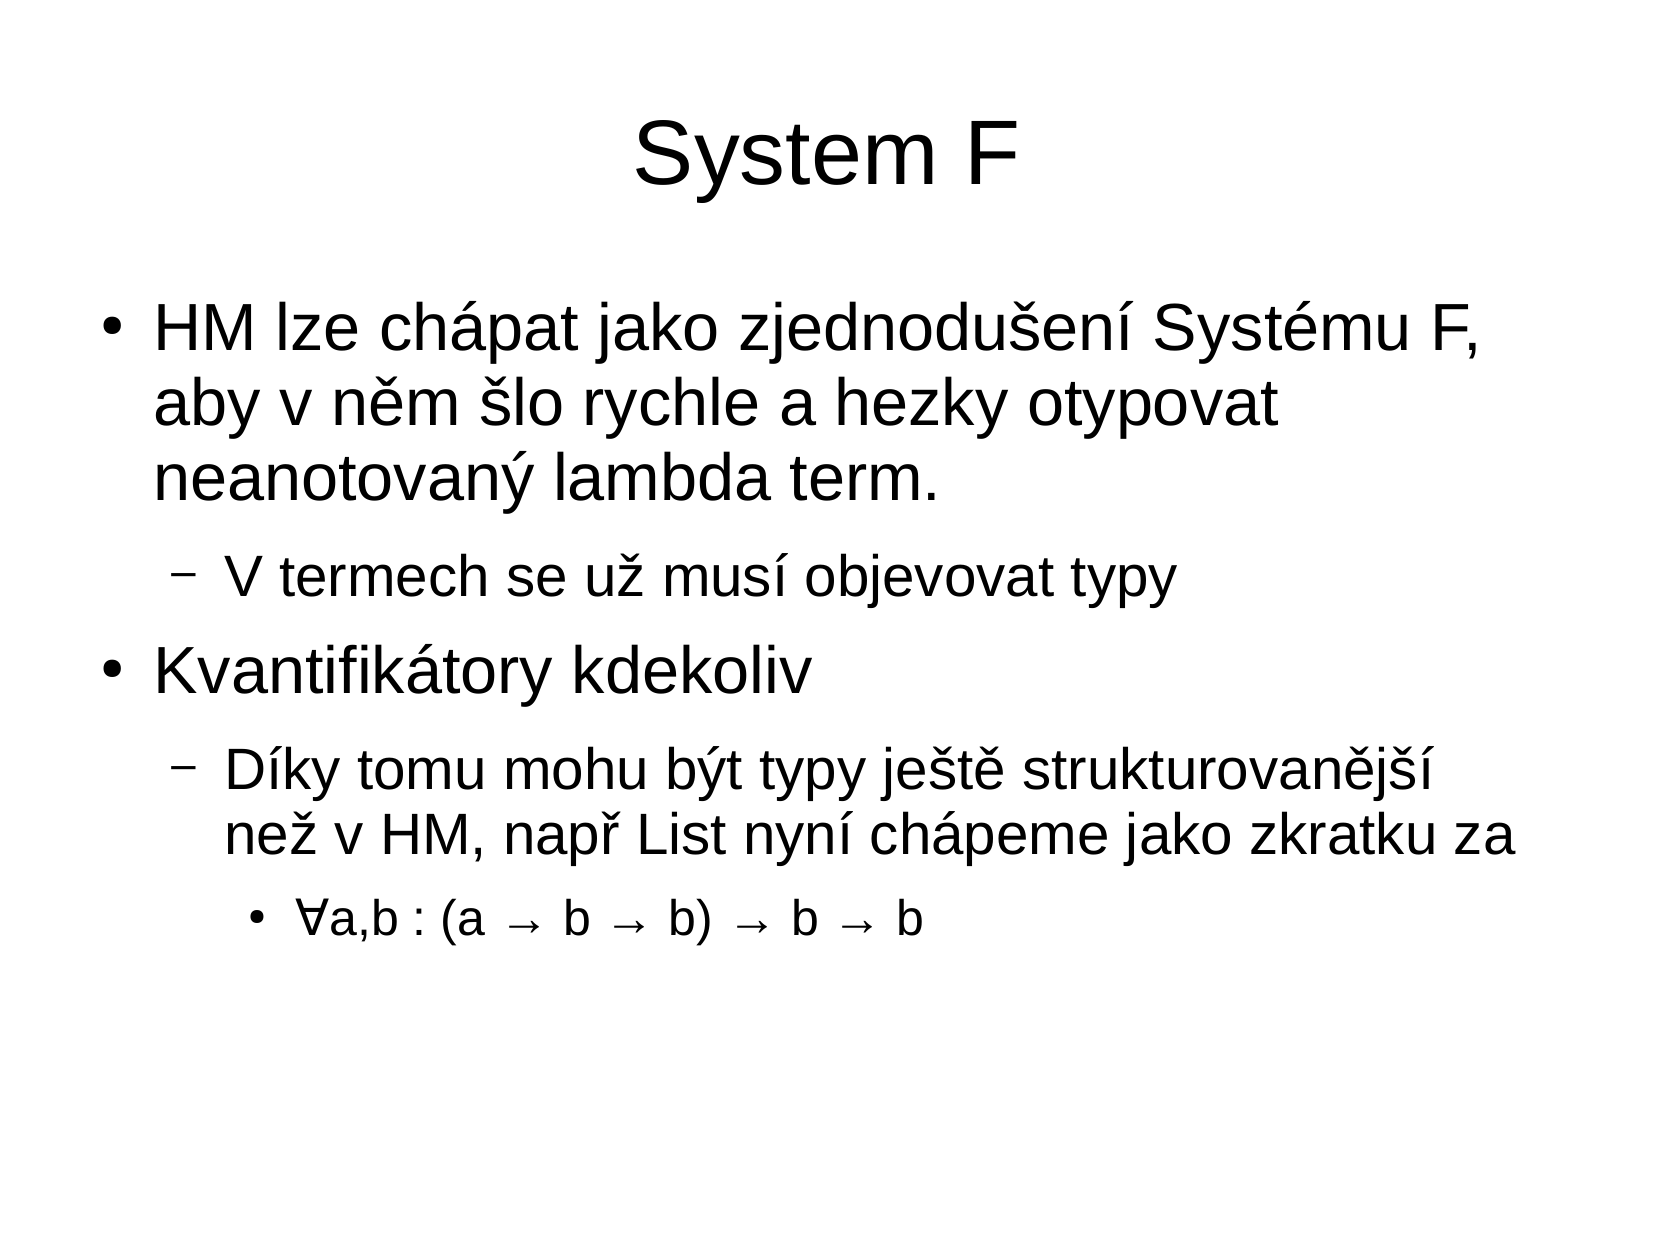

# System F
HM lze chápat jako zjednodušení Systému F, aby v něm šlo rychle a hezky otypovat neanotovaný lambda term.
V termech se už musí objevovat typy
Kvantifikátory kdekoliv
Díky tomu mohu být typy ještě strukturovanější než v HM, např List nyní chápeme jako zkratku za
∀a,b : (a → b → b) → b → b